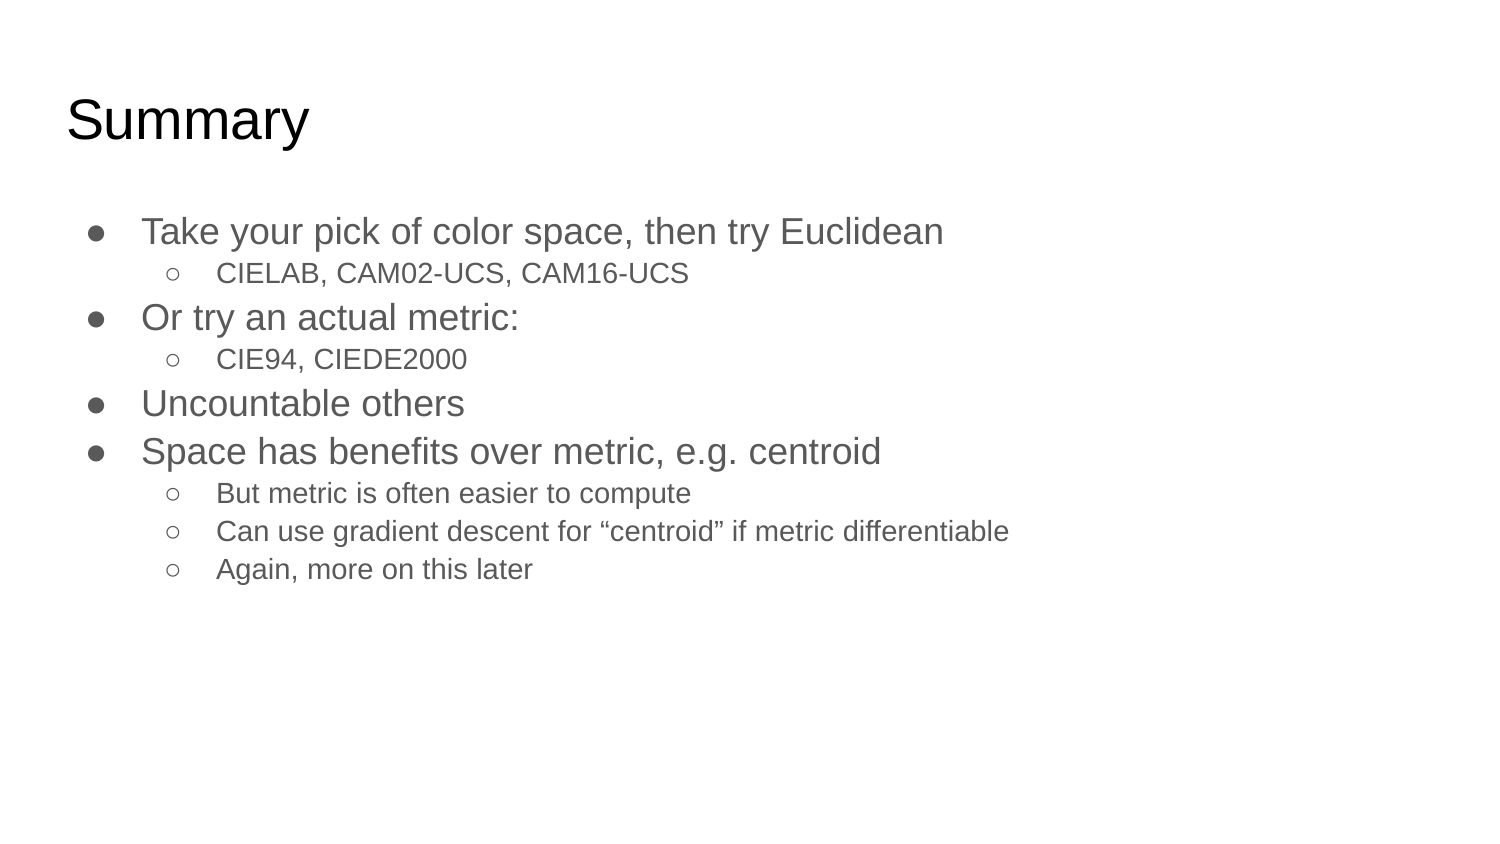

# Summary
Take your pick of color space, then try Euclidean
CIELAB, CAM02-UCS, CAM16-UCS
Or try an actual metric:
CIE94, CIEDE2000
Uncountable others
Space has benefits over metric, e.g. centroid
But metric is often easier to compute
Can use gradient descent for “centroid” if metric differentiable
Again, more on this later